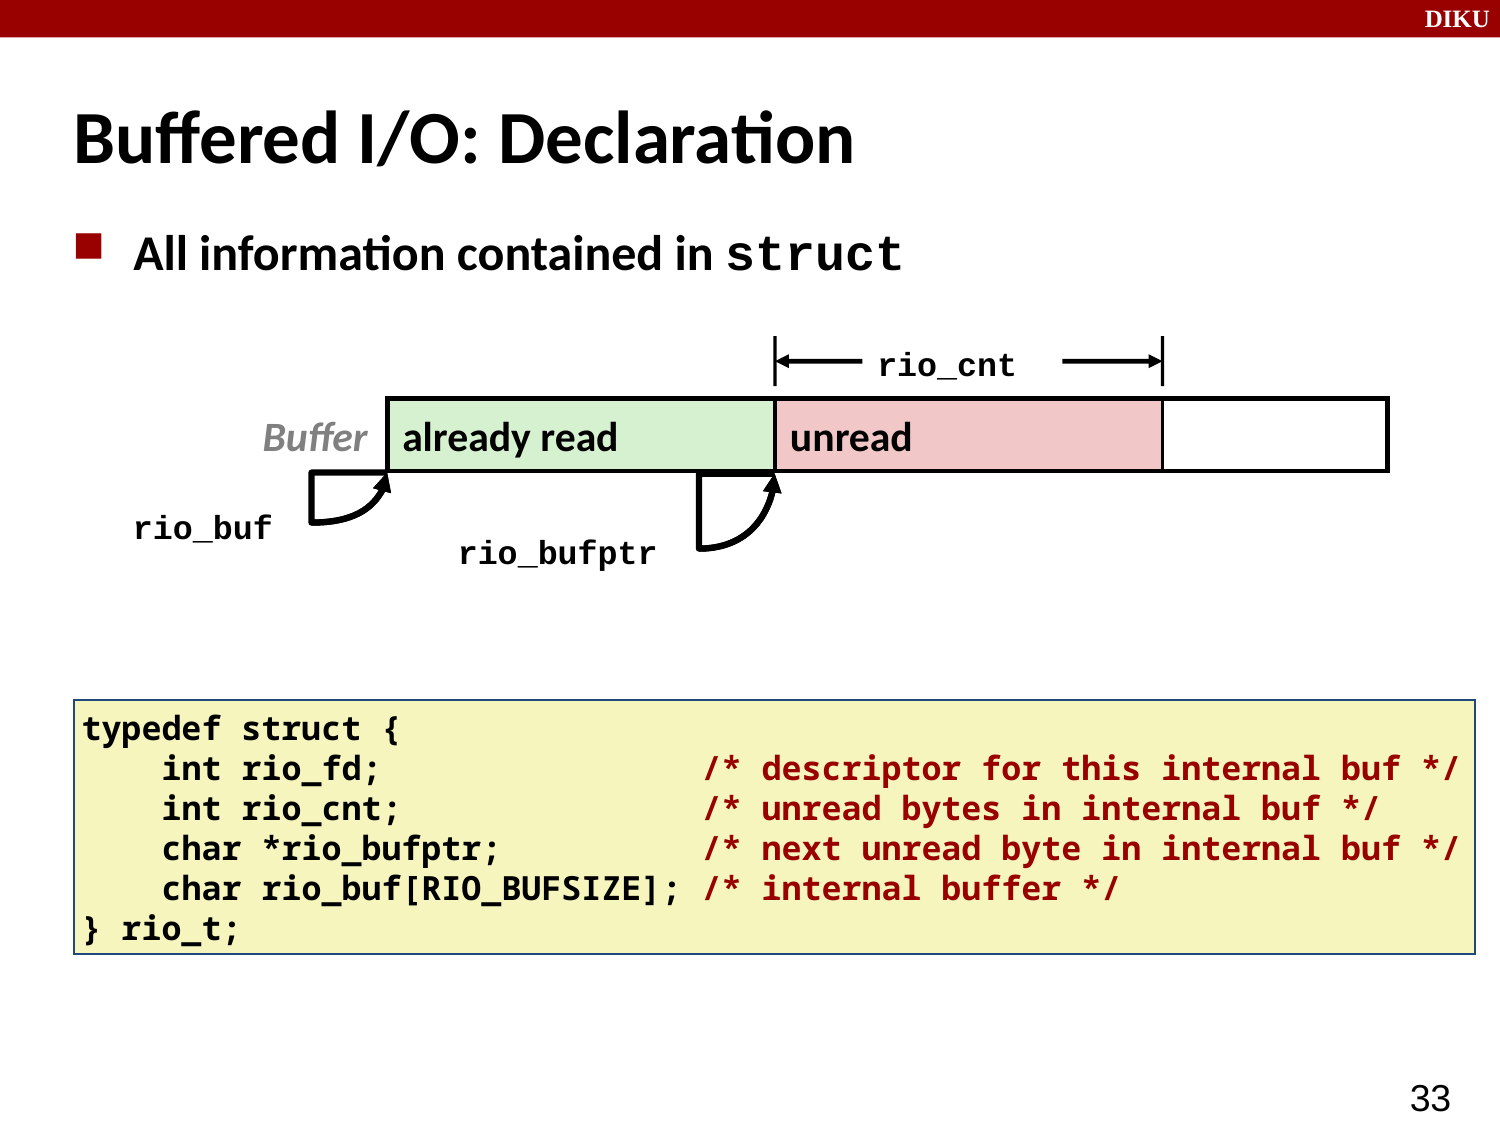

Buffered I/O: Declaration
All information contained in struct
rio_cnt
already read
unread
Buffer
rio_buf
rio_bufptr
typedef struct {
 int rio_fd; /* descriptor for this internal buf */
 int rio_cnt; /* unread bytes in internal buf */
 char *rio_bufptr; /* next unread byte in internal buf */
 char rio_buf[RIO_BUFSIZE]; /* internal buffer */
} rio_t;